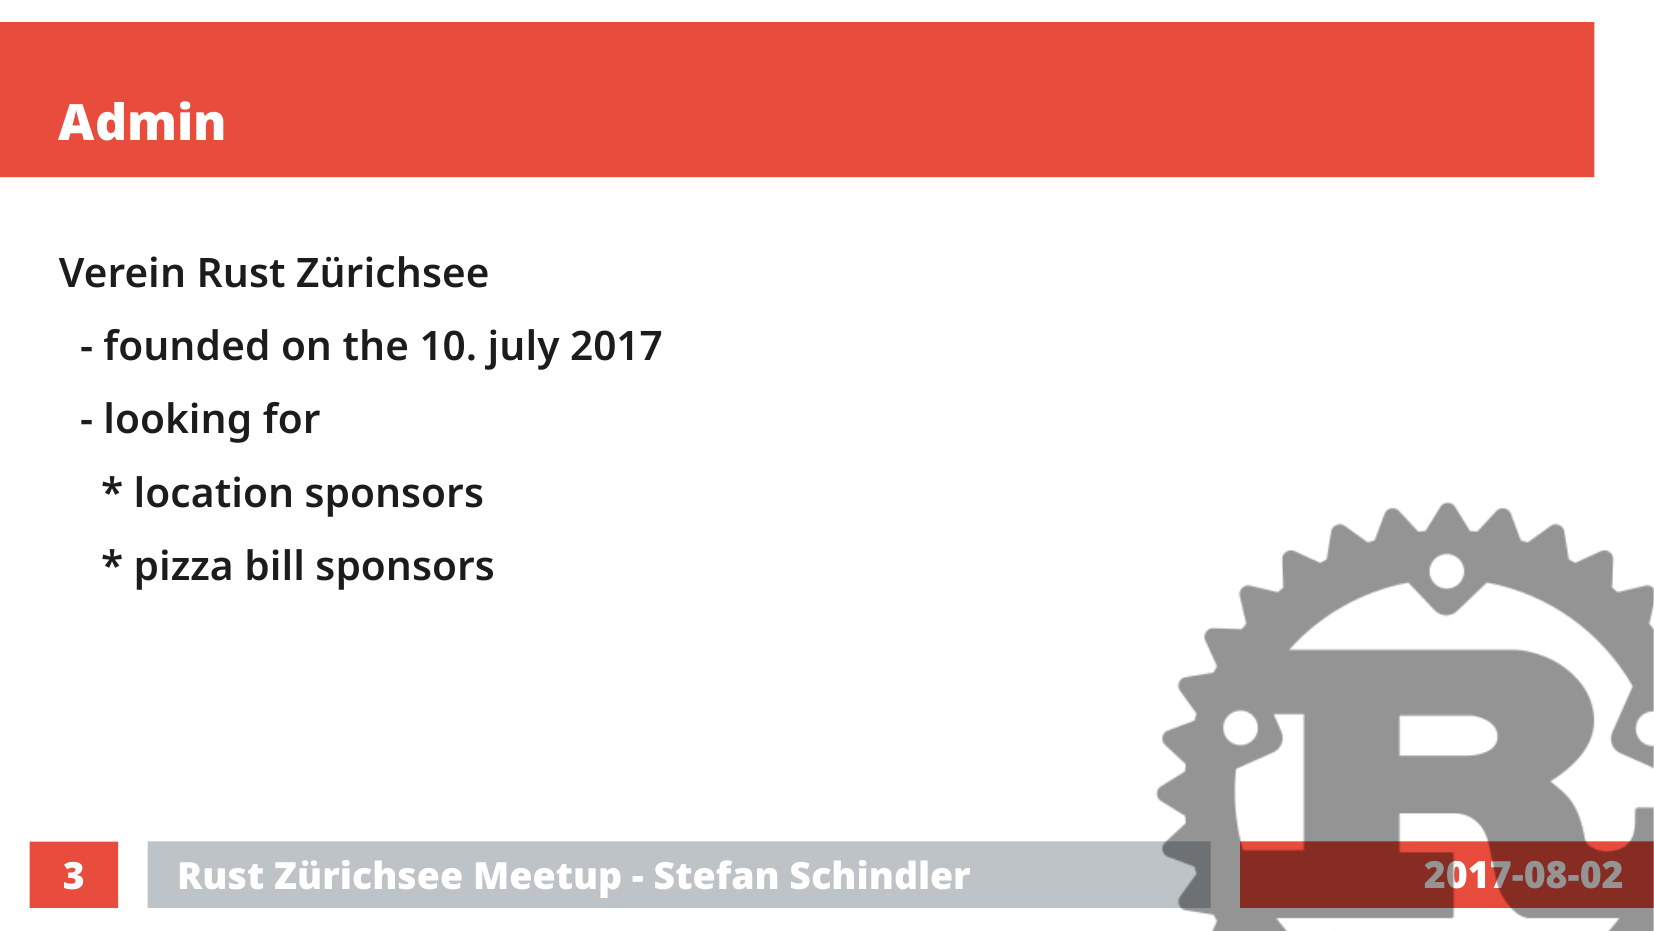

# Admin
Verein Rust Zürichsee
 - founded on the 10. july 2017
 - looking for
 * location sponsors
 * pizza bill sponsors
3
Rust Zürichsee Meetup - Stefan Schindler
2017-08-02